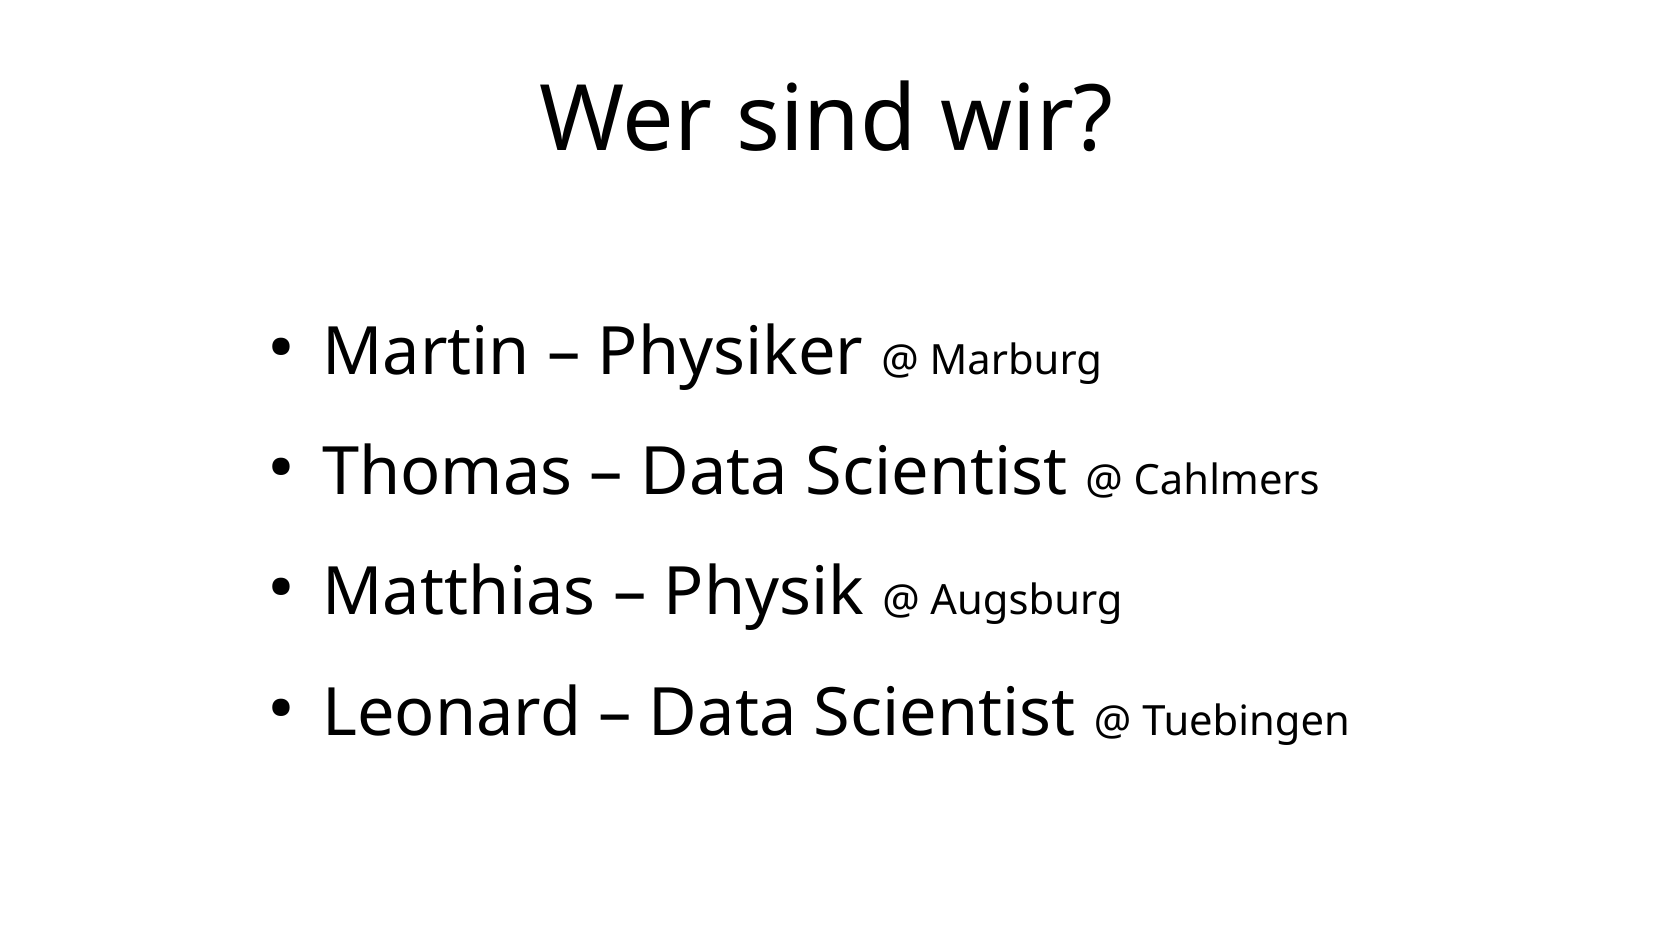

# Wer sind wir?
Martin – Physiker @ Marburg
Thomas – Data Scientist @ Cahlmers
Matthias – Physik @ Augsburg
Leonard – Data Scientist @ Tuebingen